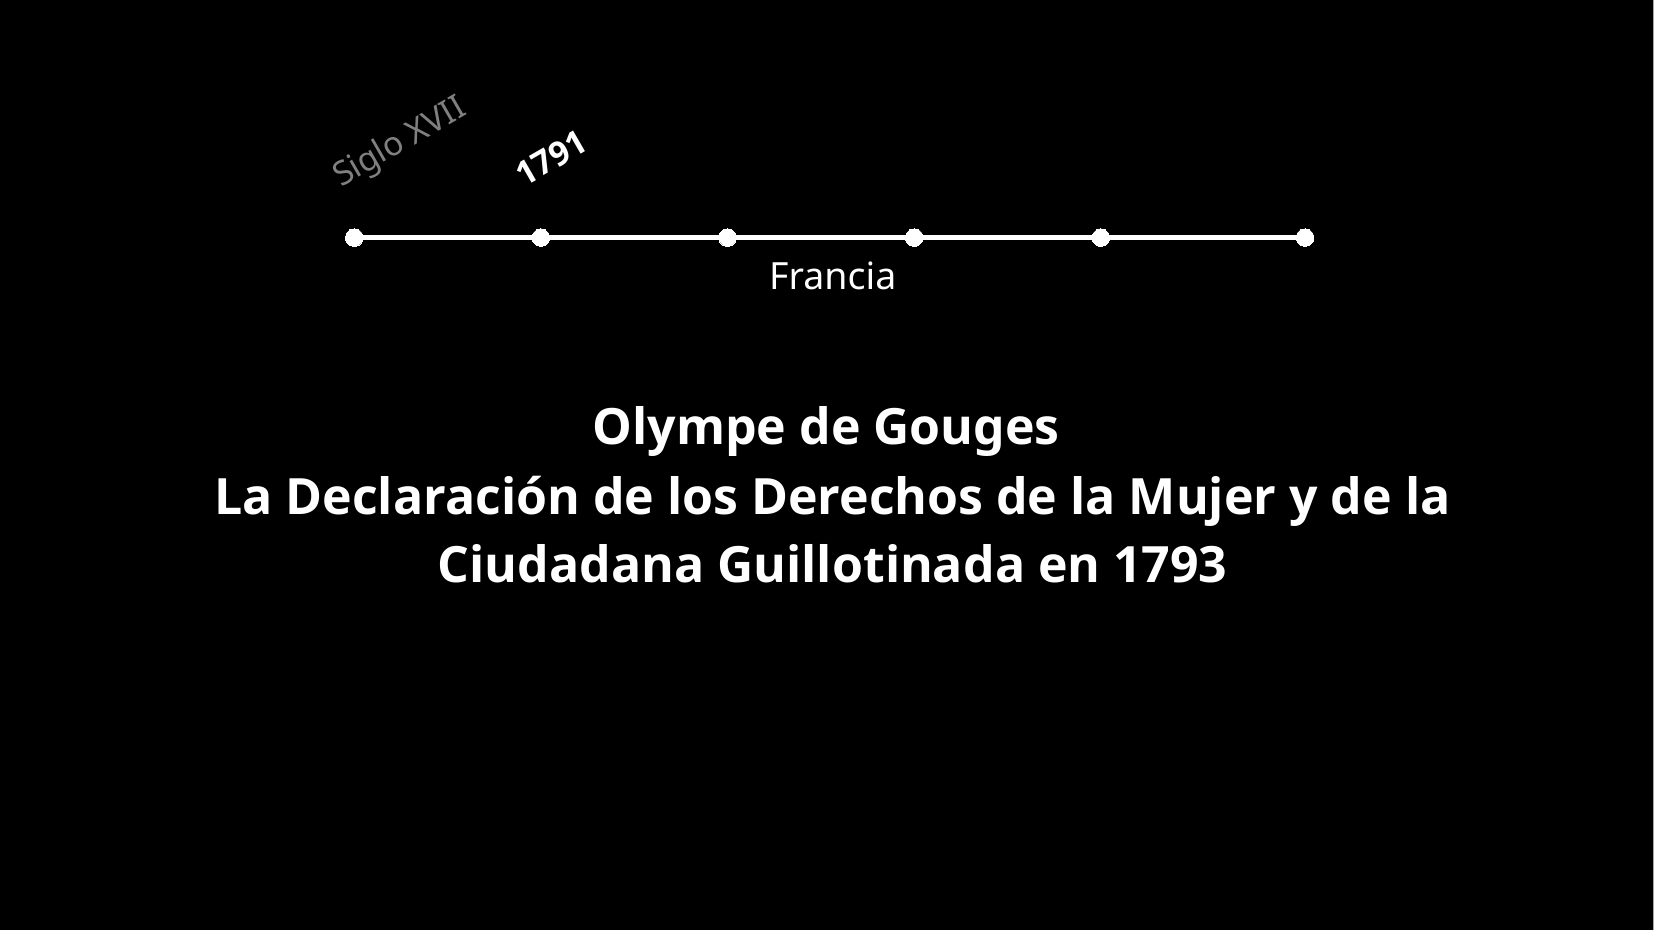

Siglo XVII
1791
Francia
Olympe de Gouges
La Declaración de los Derechos de la Mujer y de la Ciudadana Guillotinada en 1793